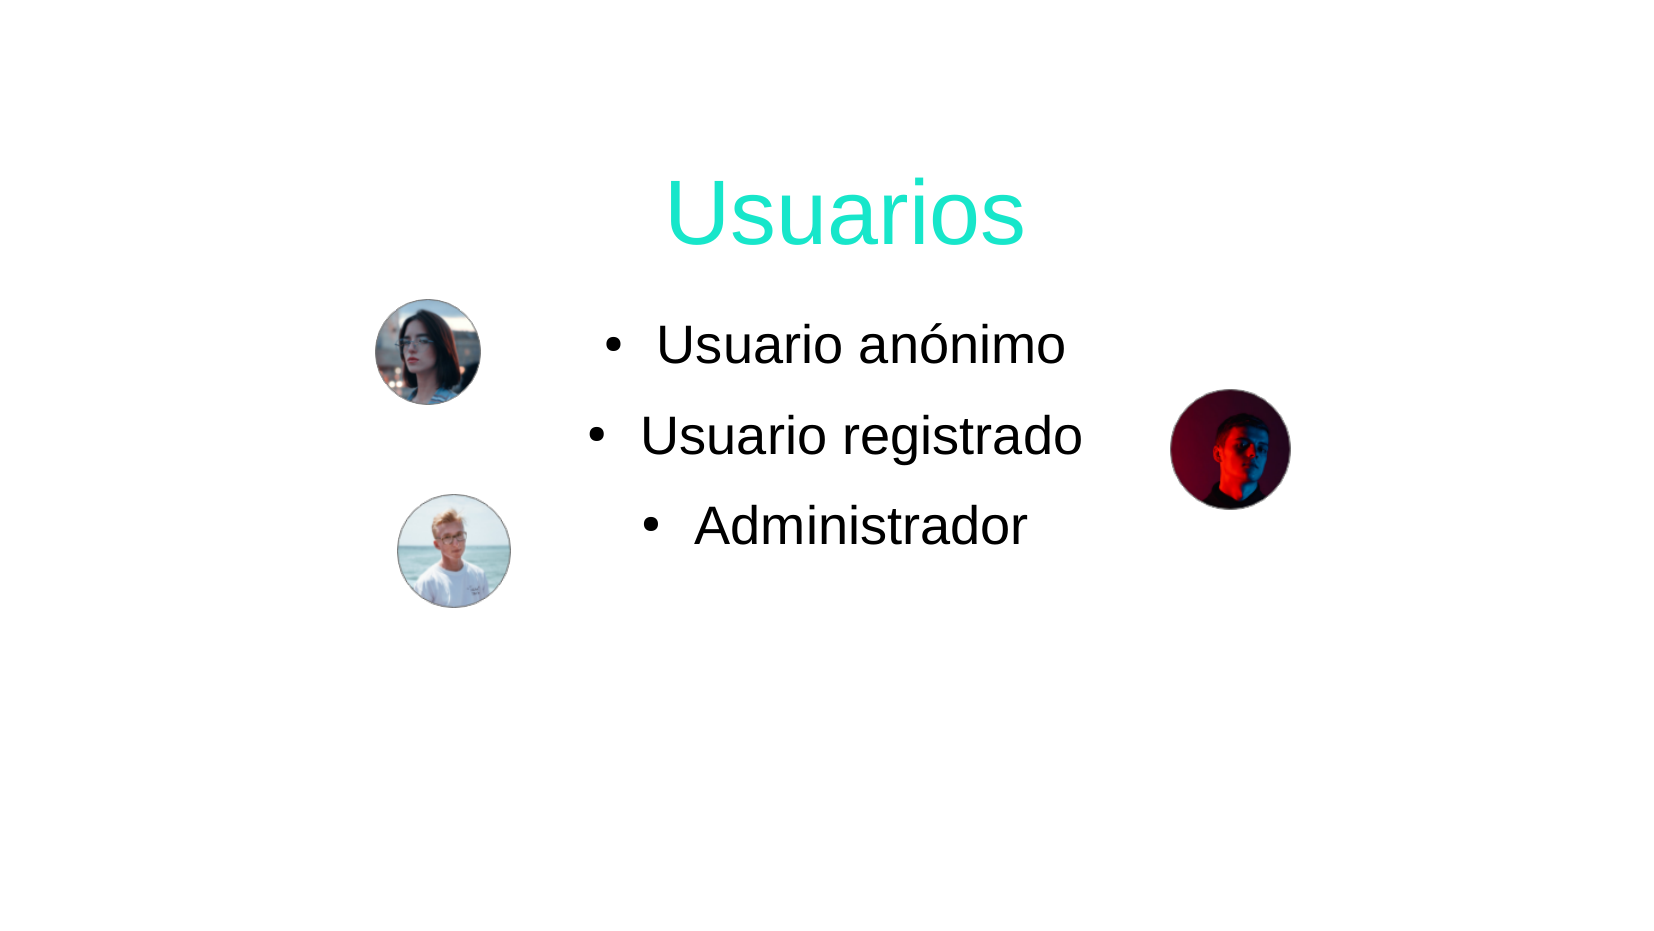

# Usuarios
Usuario anónimo
Usuario registrado
Administrador